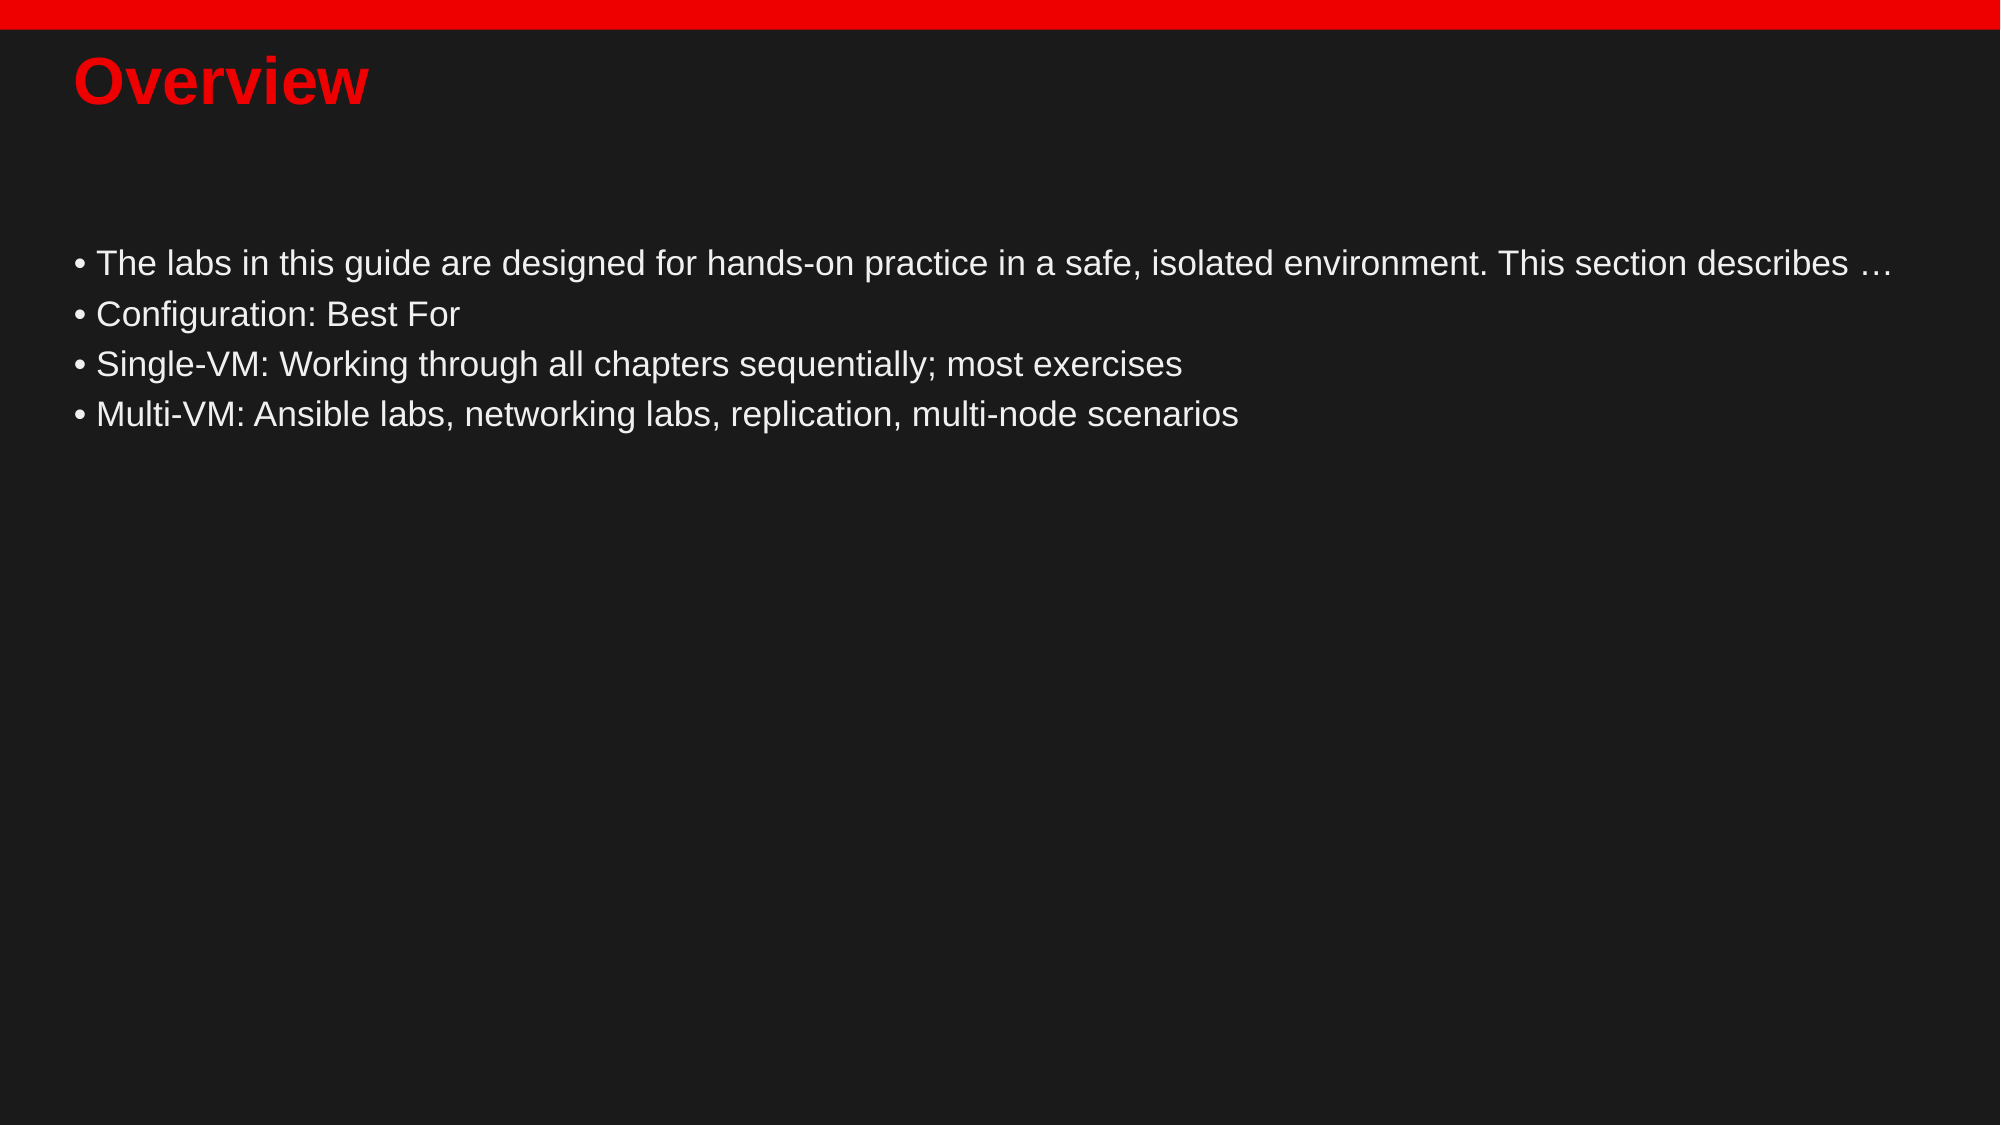

Overview
• The labs in this guide are designed for hands-on practice in a safe, isolated environment. This section describes …
• Configuration: Best For
• Single-VM: Working through all chapters sequentially; most exercises
• Multi-VM: Ansible labs, networking labs, replication, multi-node scenarios